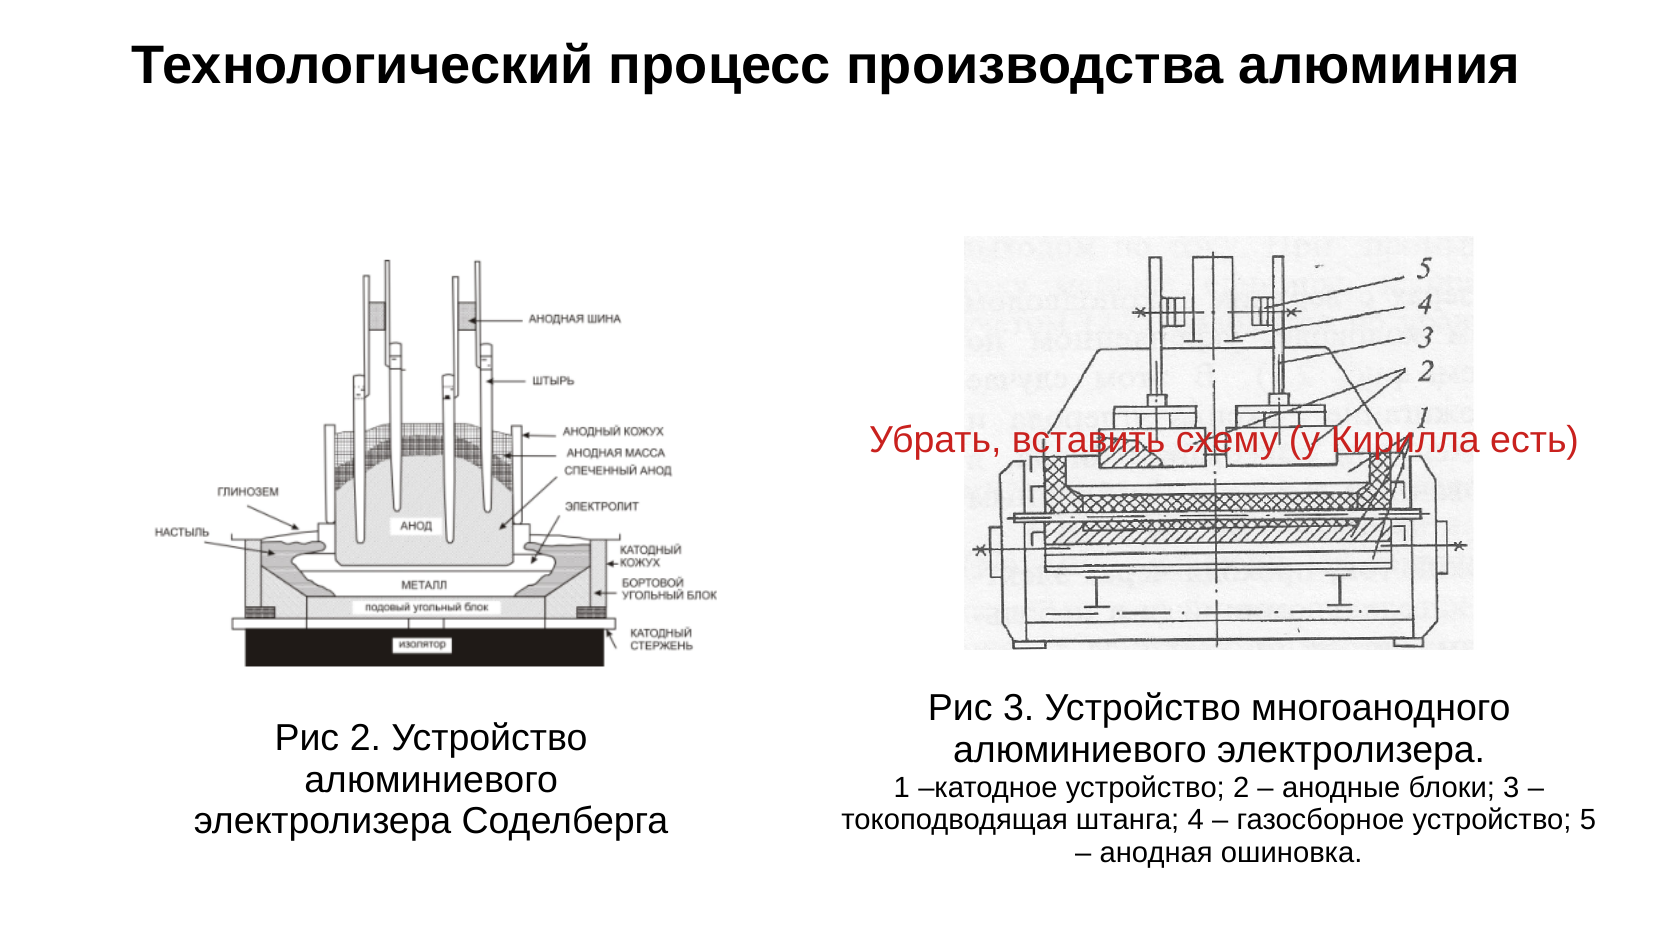

# Технологический процесс производства алюминия
Убрать, вставить схему (у Кирилла есть)
Рис 3. Устройство многоанодного алюминиевого электролизера.
1 –катодное устройство; 2 – анодные блоки; 3 – токоподводящая штанга; 4 – газосборное устройство; 5 – анодная ошиновка.
Рис 2. Устройство алюминиевого электролизера Соделберга